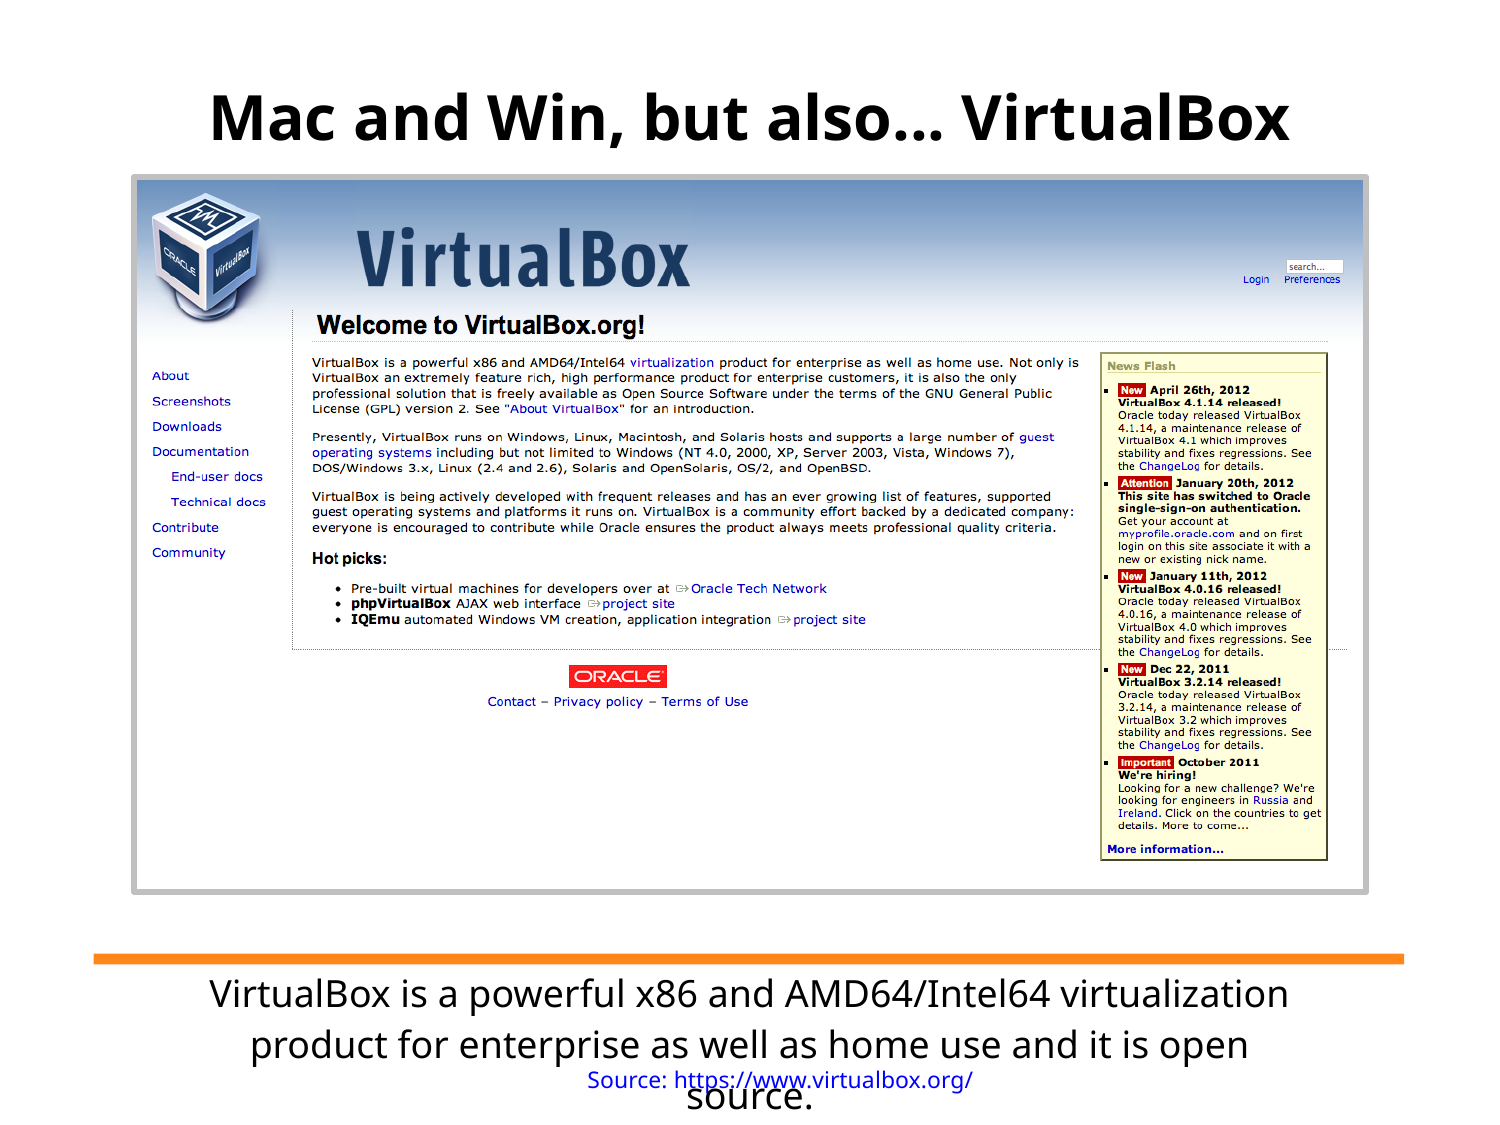

# Mac and Win, but also... VirtualBox
VirtualBox is a powerful x86 and AMD64/Intel64 virtualization product for enterprise as well as home use and it is open source.
Source: https://www.virtualbox.org/